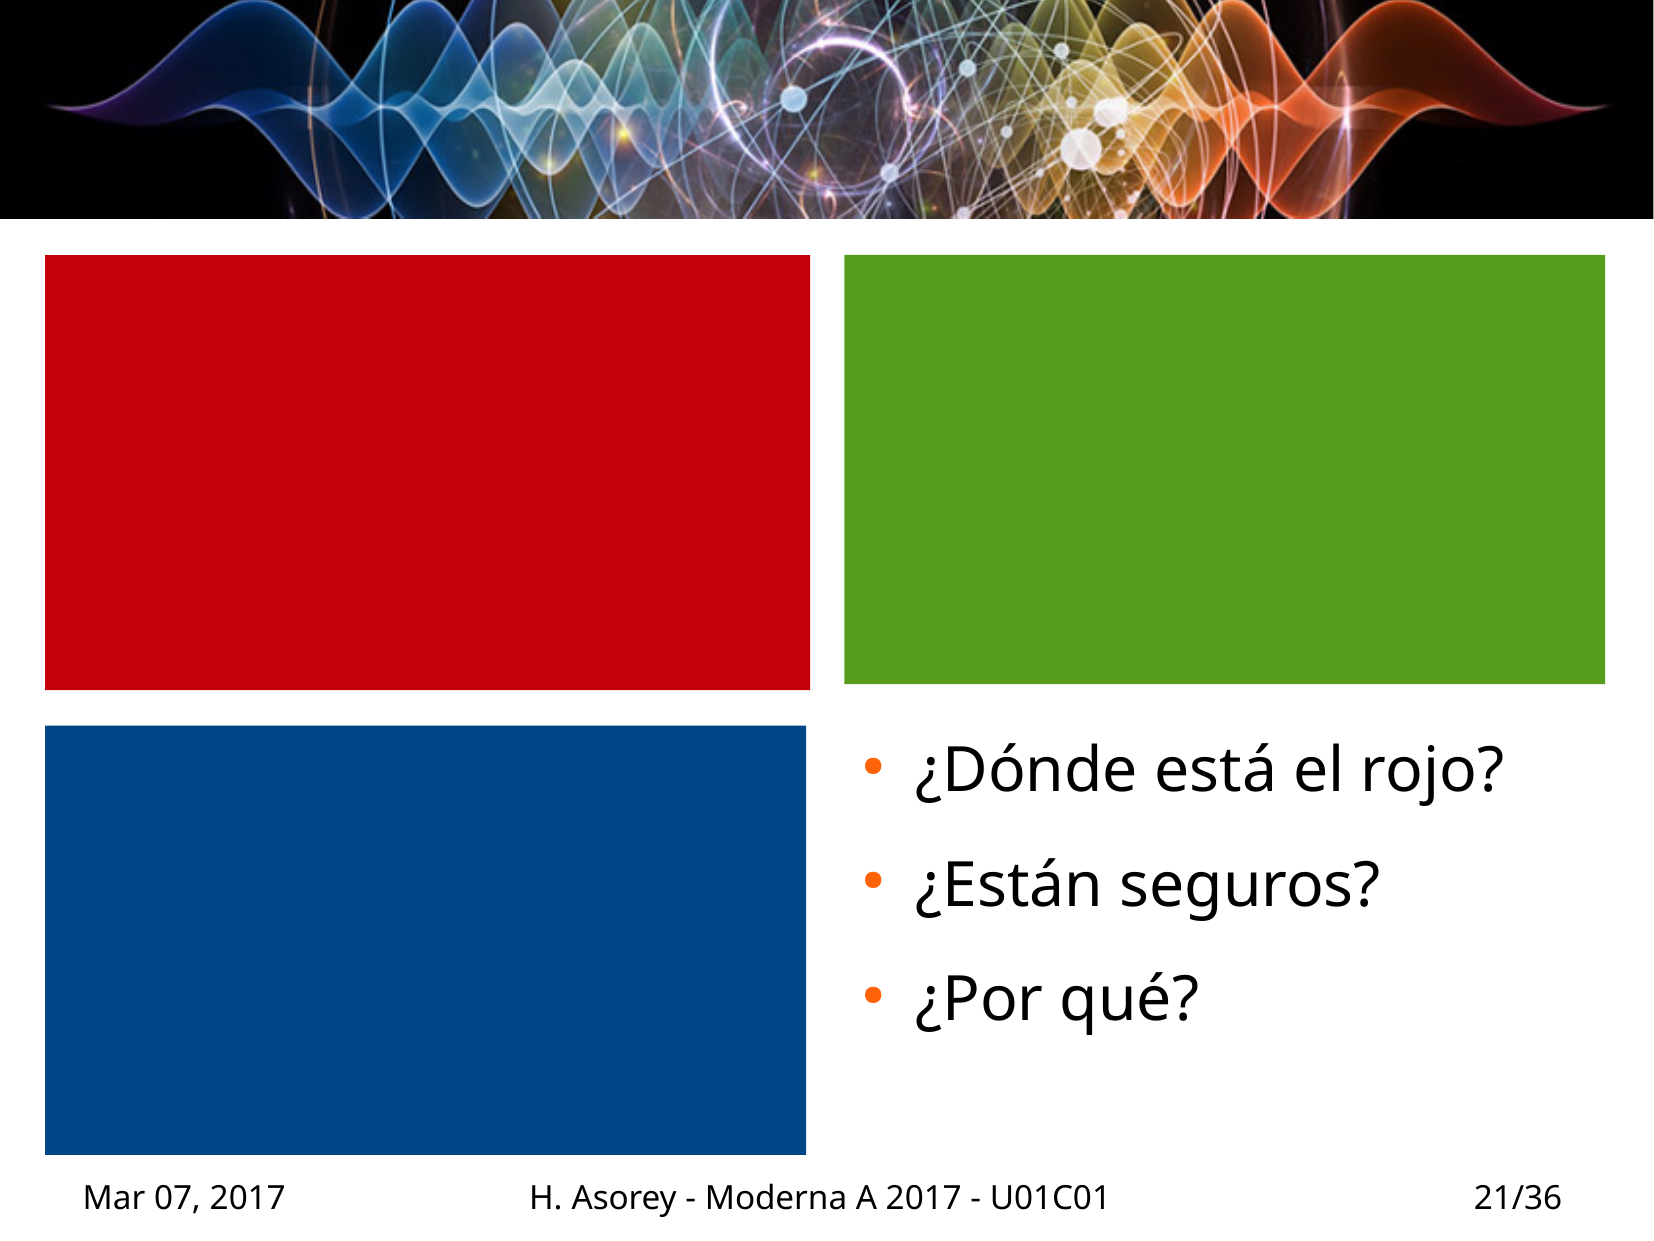

#
¿Dónde está el rojo?
¿Están seguros?
¿Por qué?
Mar 07, 2017
H. Asorey - Moderna A 2017 - U01C01
21